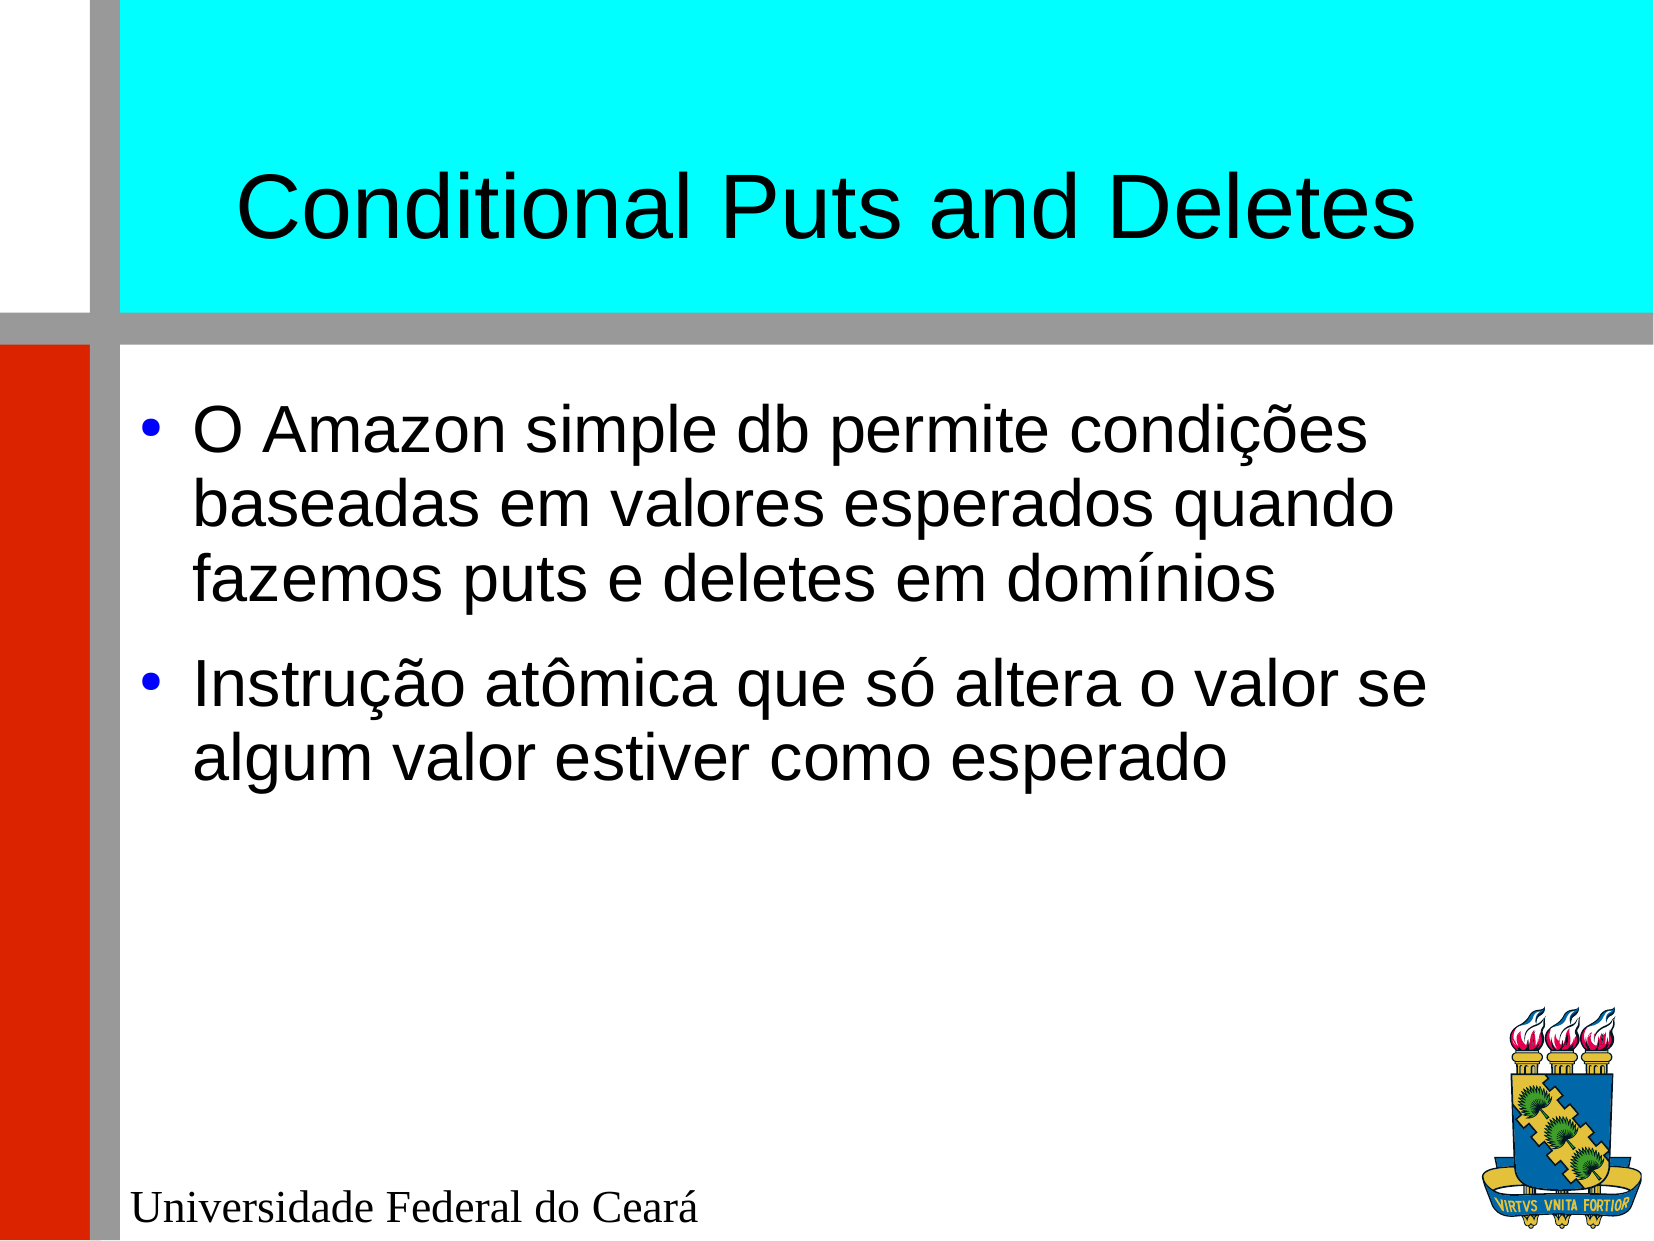

# Conditional Puts and Deletes
O Amazon simple db permite condições baseadas em valores esperados quando fazemos puts e deletes em domínios
Instrução atômica que só altera o valor se algum valor estiver como esperado